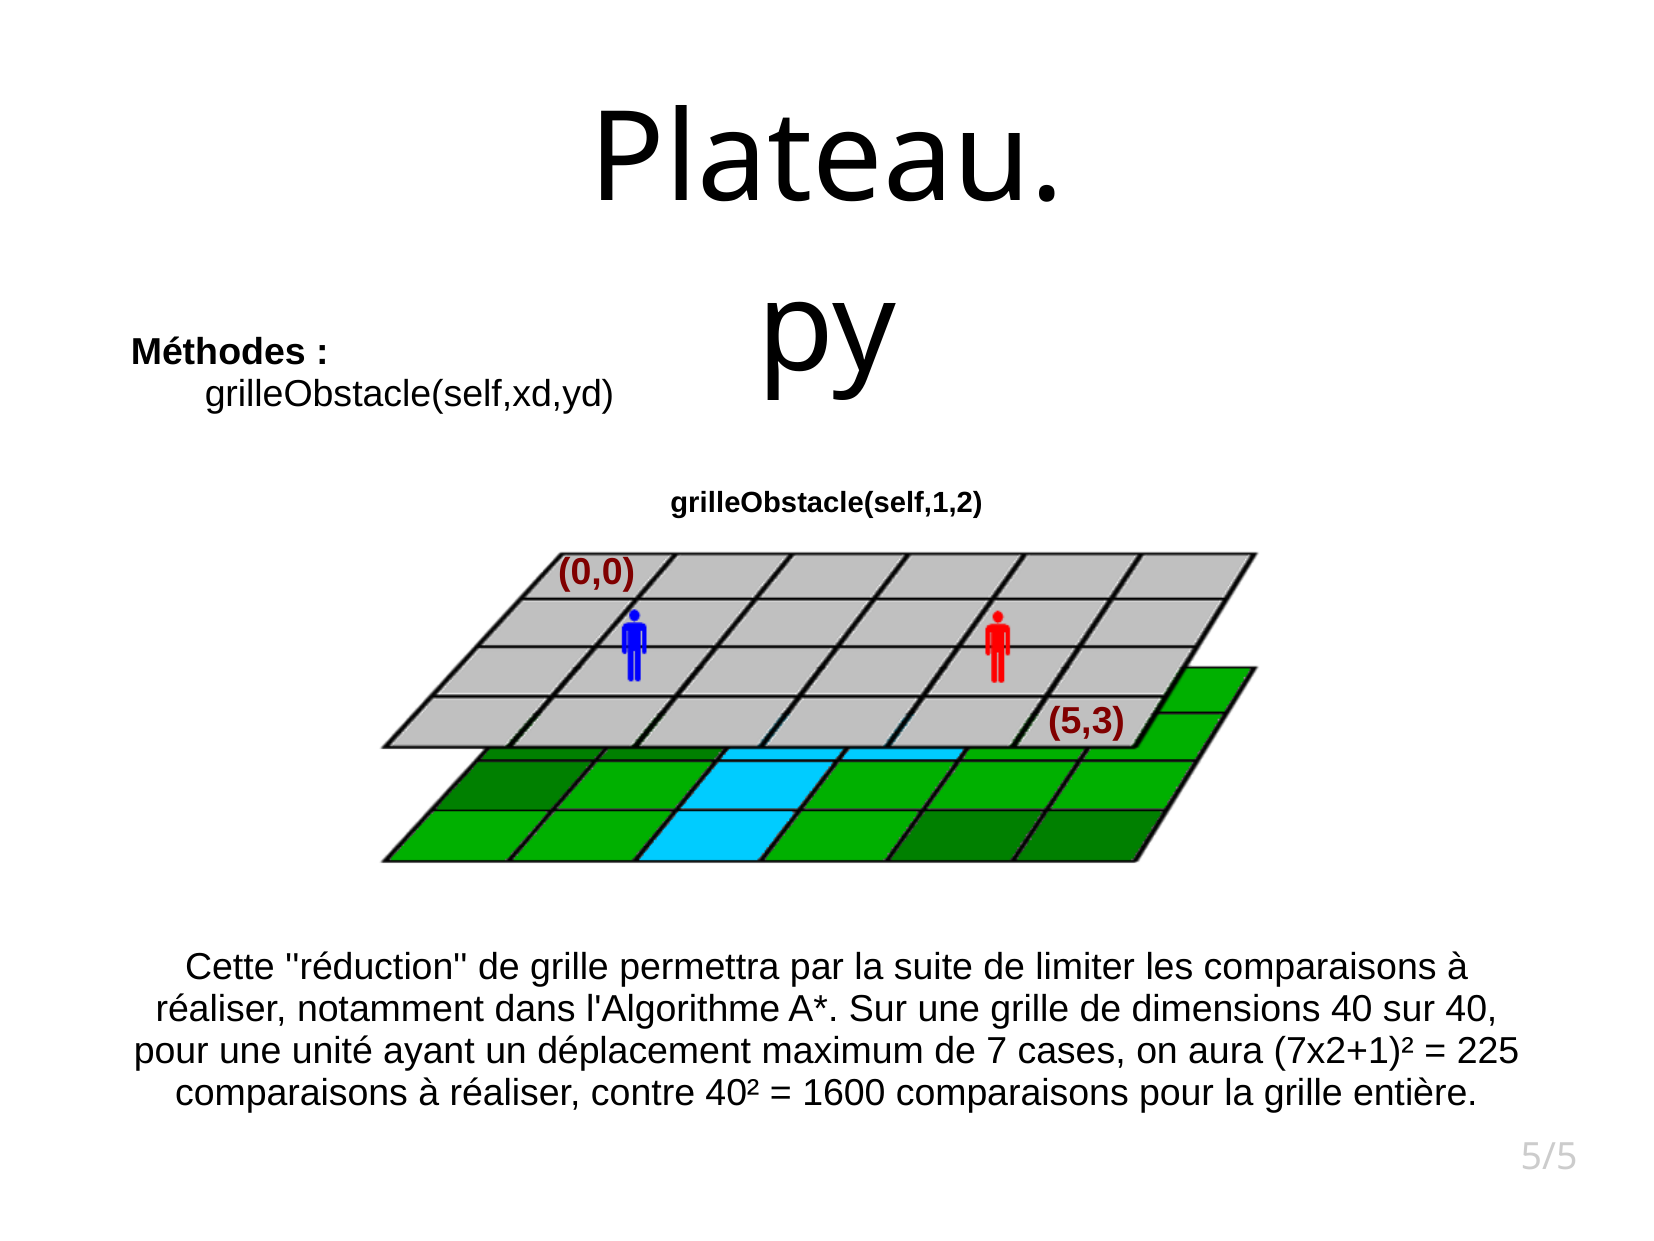

Plateau.py
Méthodes :
	grilleObstacle(self,xd,yd)
grilleObstacle(self,1,2)
(0,0)
(5,3)
Cette ''réduction'' de grille permettra par la suite de limiter les comparaisons à réaliser, notamment dans l'Algorithme A*. Sur une grille de dimensions 40 sur 40, pour une unité ayant un déplacement maximum de 7 cases, on aura (7x2+1)² = 225 comparaisons à réaliser, contre 40² = 1600 comparaisons pour la grille entière.
5/5